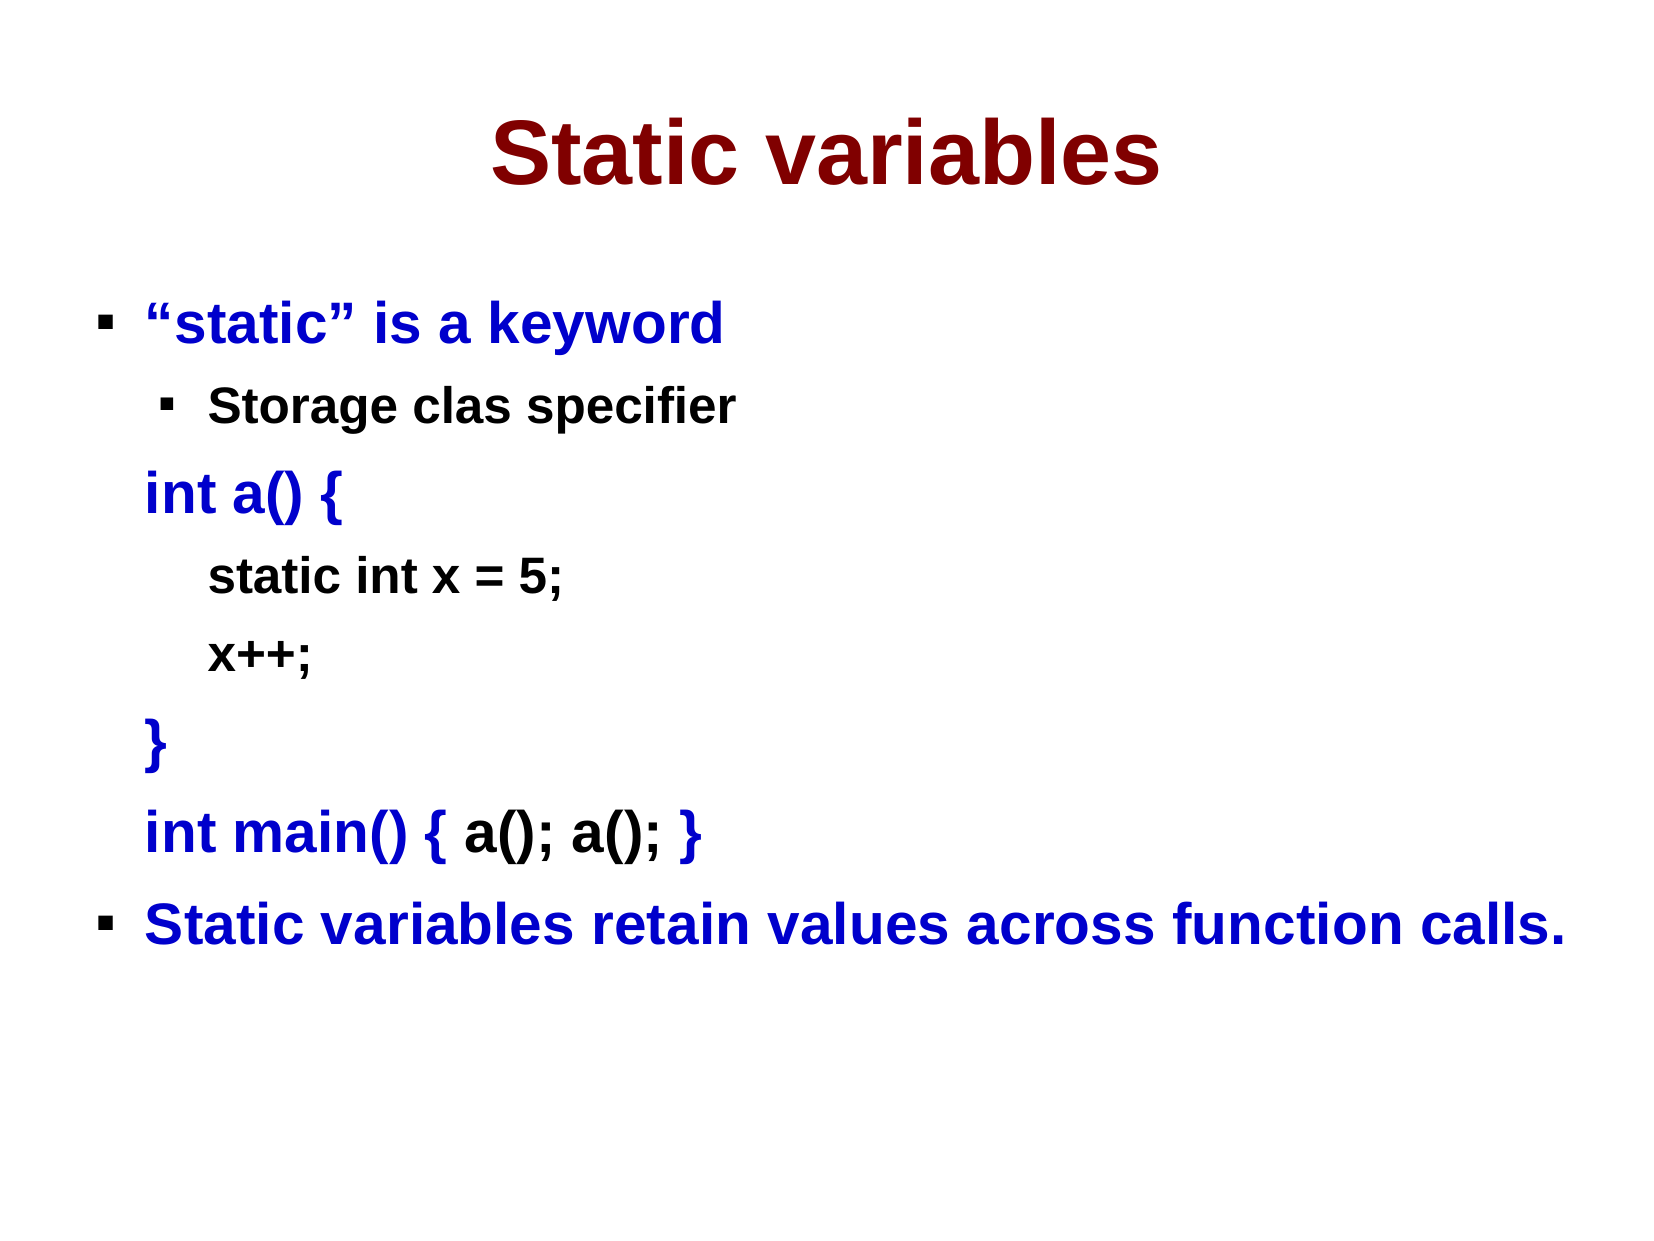

# Static variables
“static” is a keyword
Storage clas specifier
int a() {
static int x = 5;
x++;
}
int main() { a(); a(); }
Static variables retain values across function calls.